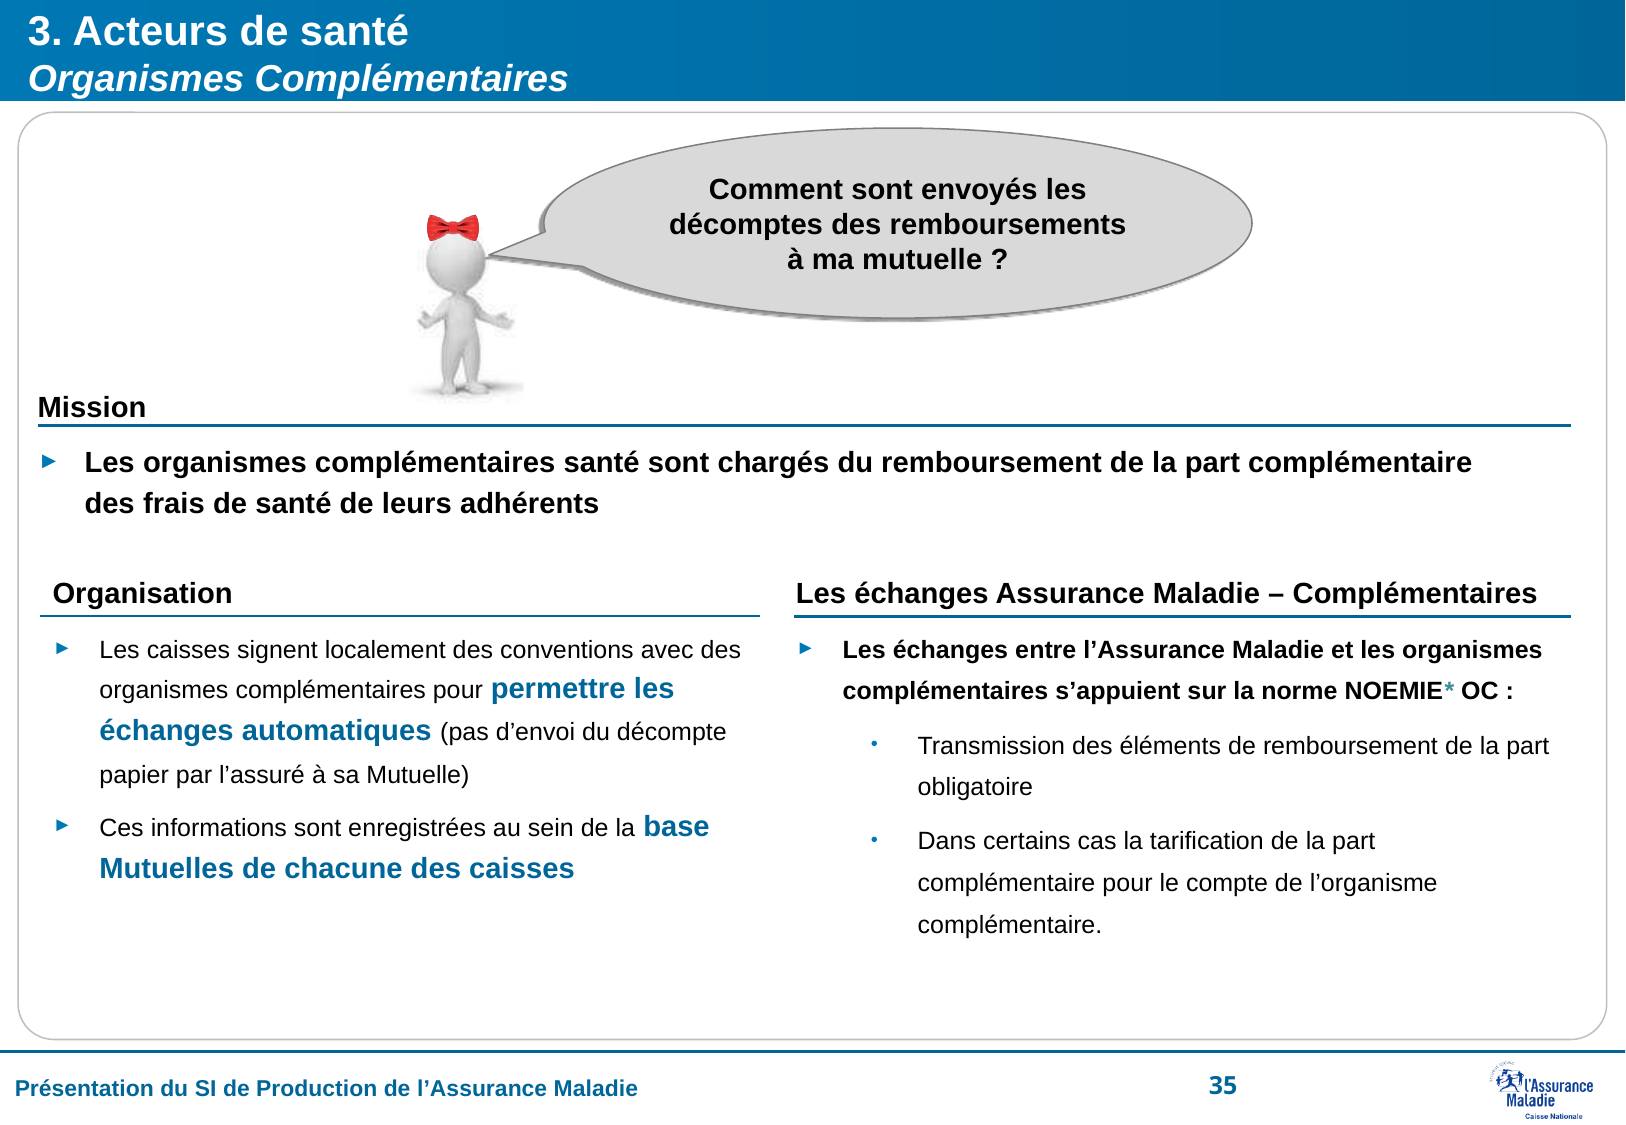

# 3. Acteurs de santé Organismes Complémentaires
Comment sont envoyés les décomptes des remboursements à ma mutuelle ?
Mission
Les organismes complémentaires santé sont chargés du remboursement de la part complémentaire des frais de santé de leurs adhérents
Organisation
Les caisses signent localement des conventions avec des organismes complémentaires pour permettre les échanges automatiques (pas d’envoi du décompte papier par l’assuré à sa Mutuelle)
Ces informations sont enregistrées au sein de la base Mutuelles de chacune des caisses
Les échanges Assurance Maladie – Complémentaires
Les échanges entre l’Assurance Maladie et les organismes complémentaires s’appuient sur la norme NOEMIE* OC :
Transmission des éléments de remboursement de la part obligatoire
Dans certains cas la tarification de la part complémentaire pour le compte de l’organisme complémentaire.